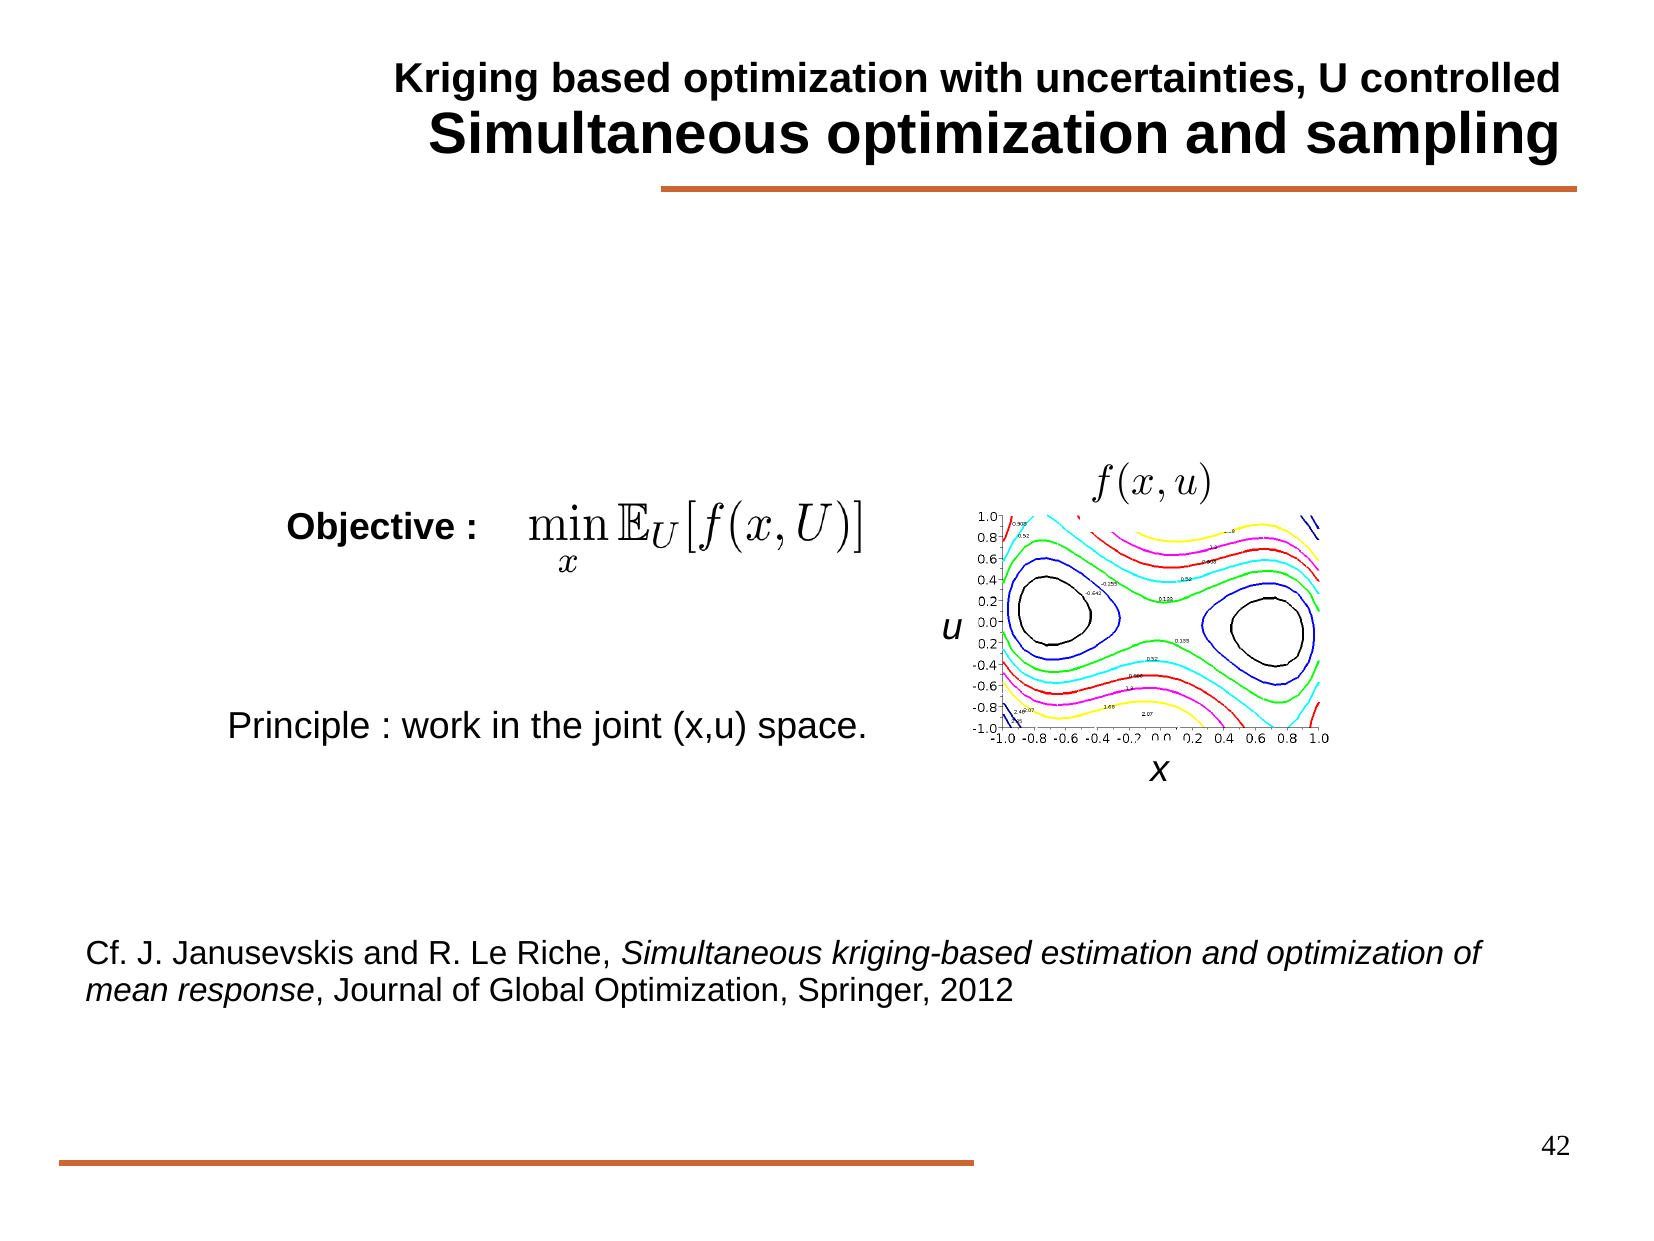

Kriging based optimization with uncertainties, U controlled
Simultaneous optimization and sampling
Objective :
u
Principle : work in the joint (x,u) space.
x
Cf. J. Janusevskis and R. Le Riche, Simultaneous kriging-based estimation and optimization of mean response, Journal of Global Optimization, Springer, 2012
42